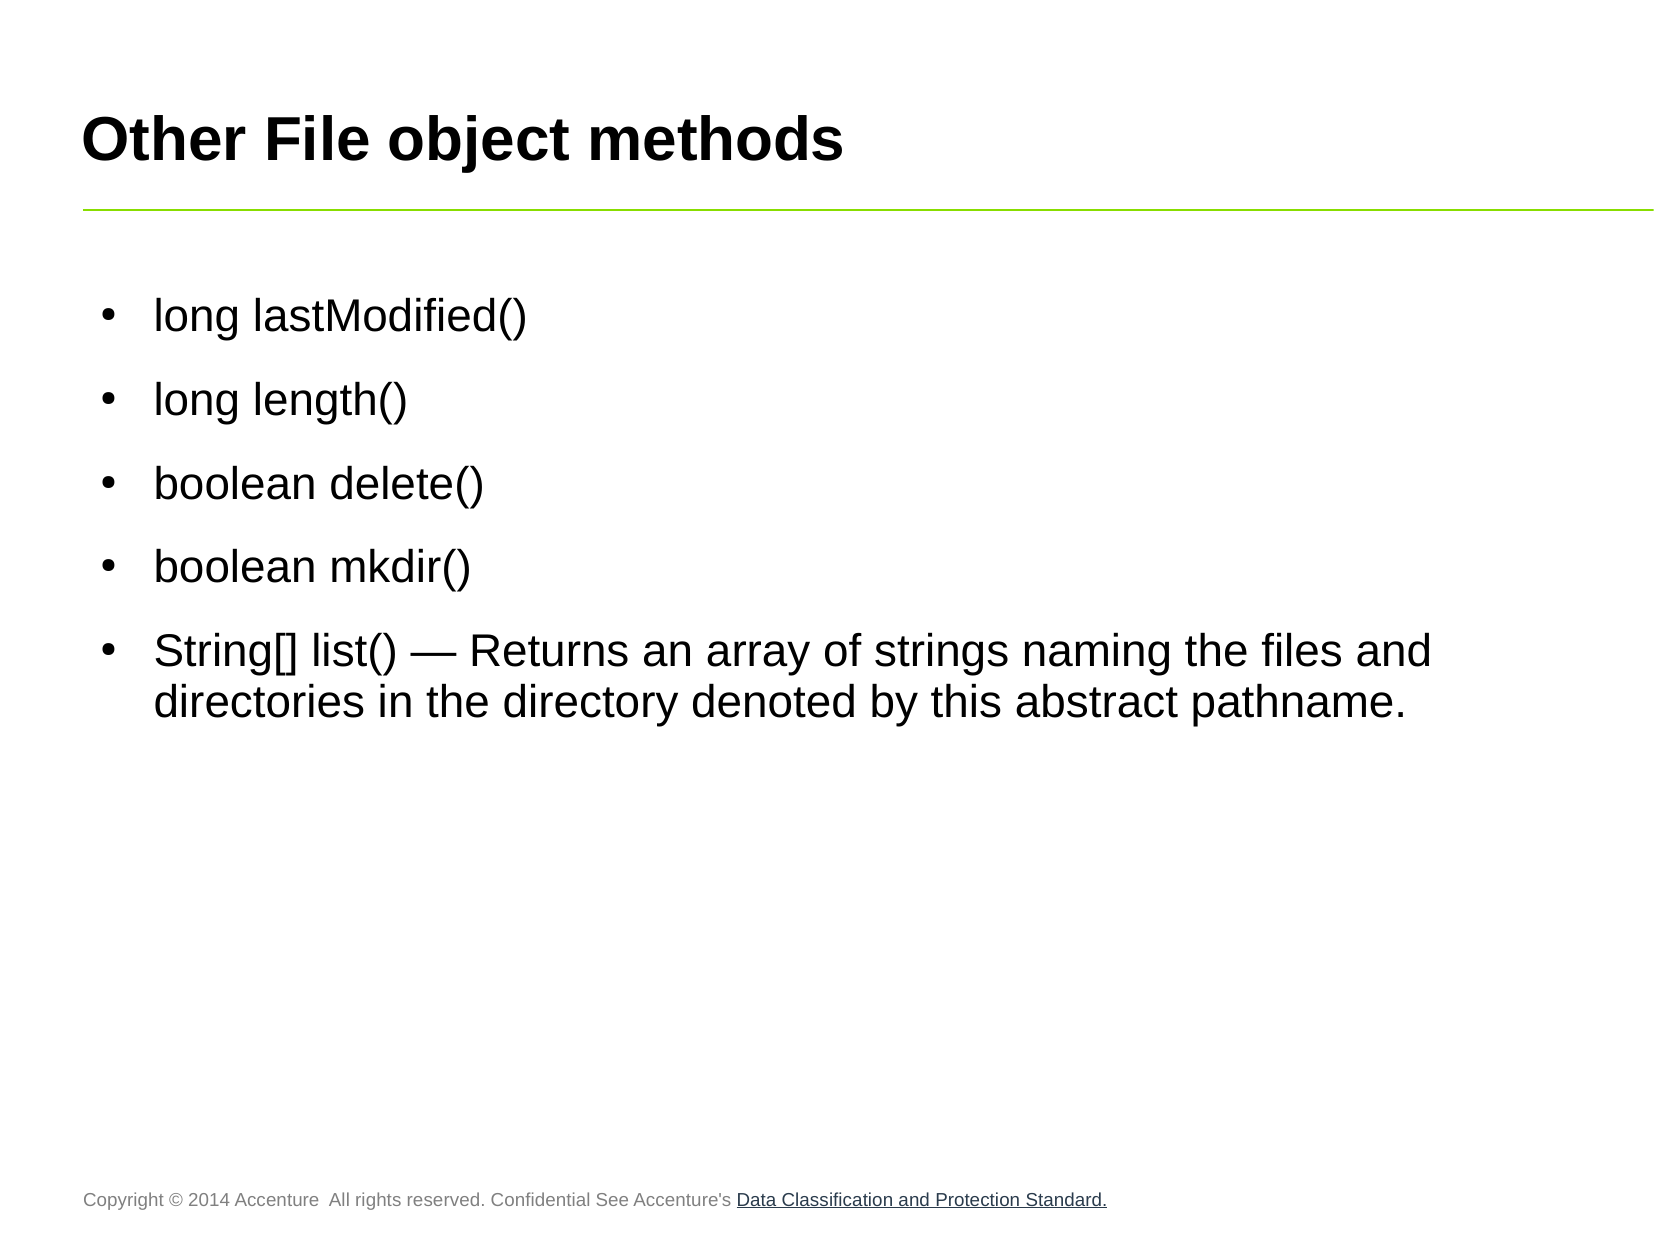

# Other File object methods
long lastModified()
long length()
boolean delete()
boolean mkdir()
String[] list() — Returns an array of strings naming the files and directories in the directory denoted by this abstract pathname.